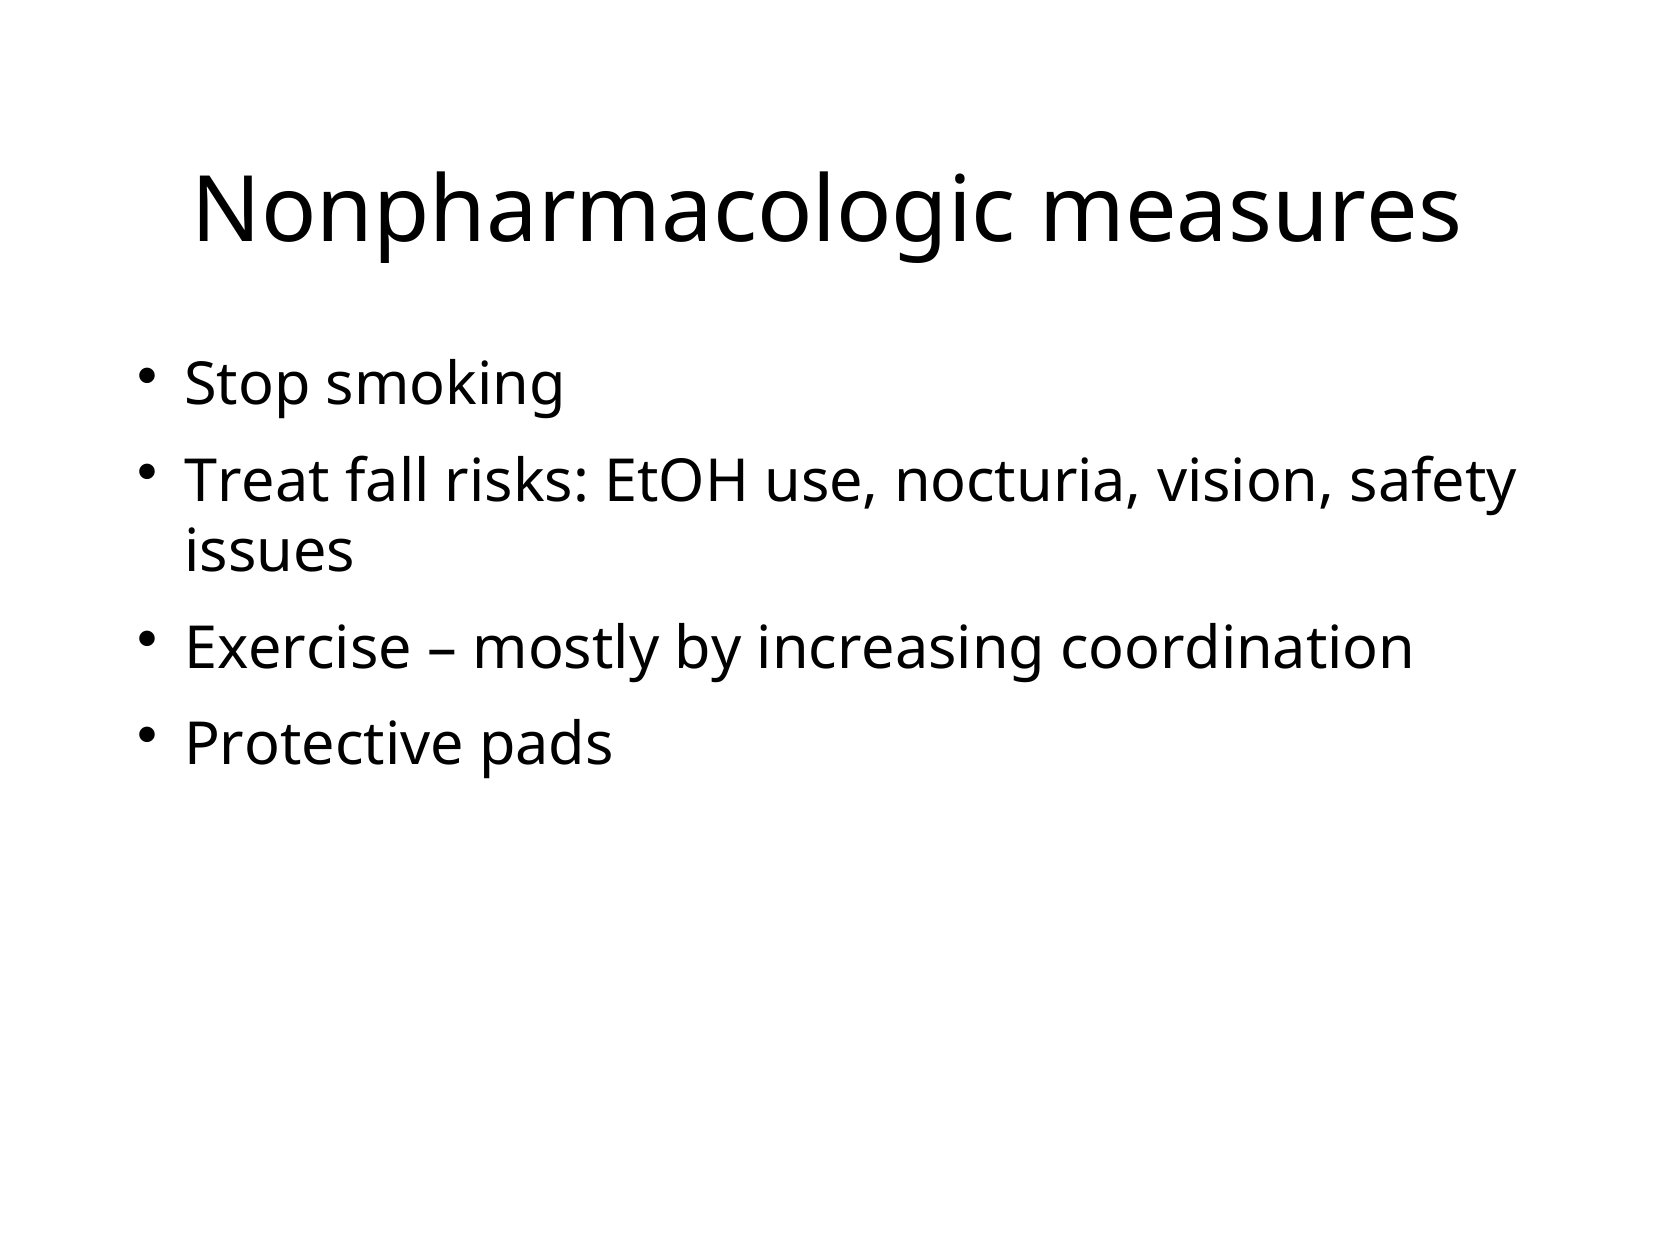

# Nonpharmacologic measures
Stop smoking
Treat fall risks: EtOH use, nocturia, vision, safety issues
Exercise – mostly by increasing coordination
Protective pads